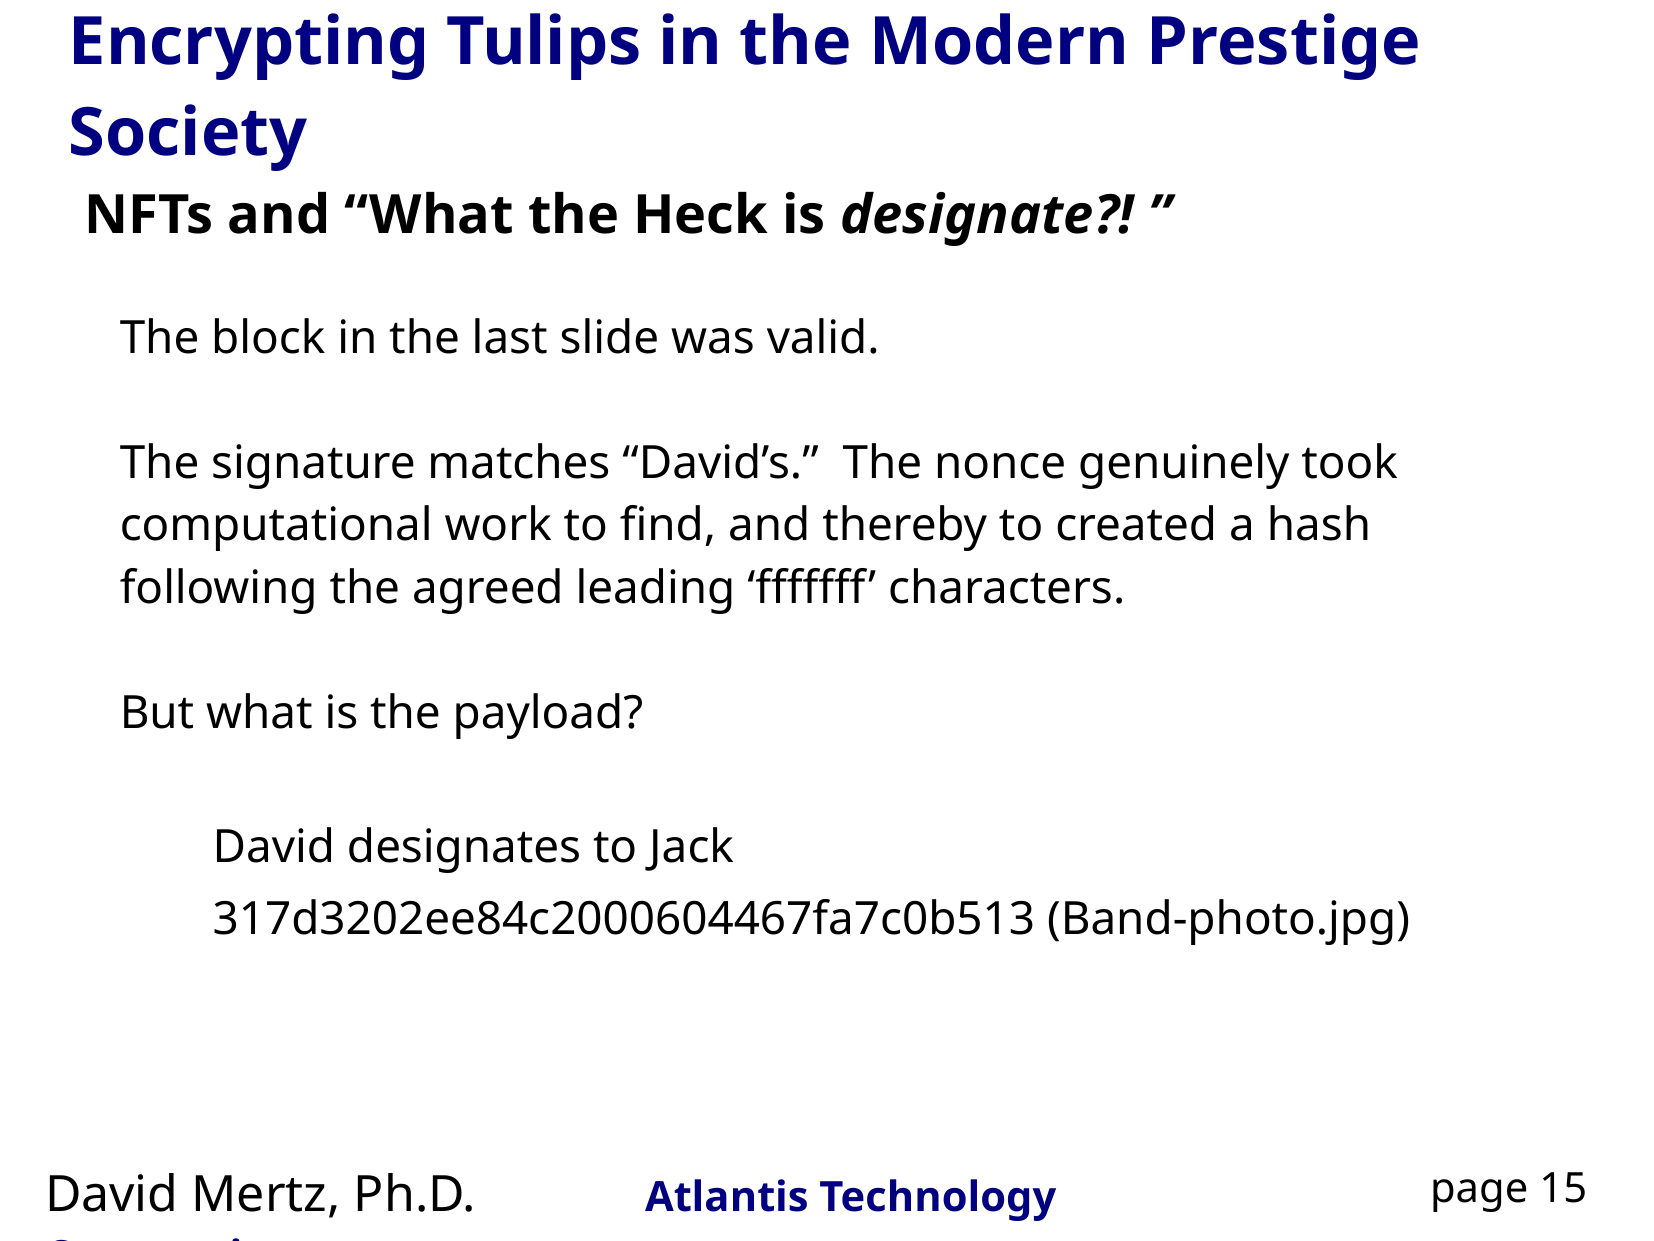

# NFTs and “What the Heck is designate?! ”
The block in the last slide was valid.
The signature matches “David’s.” The nonce genuinely took computational work to find, and thereby to created a hash following the agreed leading ‘fffffff’ characters.
But what is the payload?
David designates to Jack 317d3202ee84c2000604467fa7c0b513 (Band-photo.jpg)